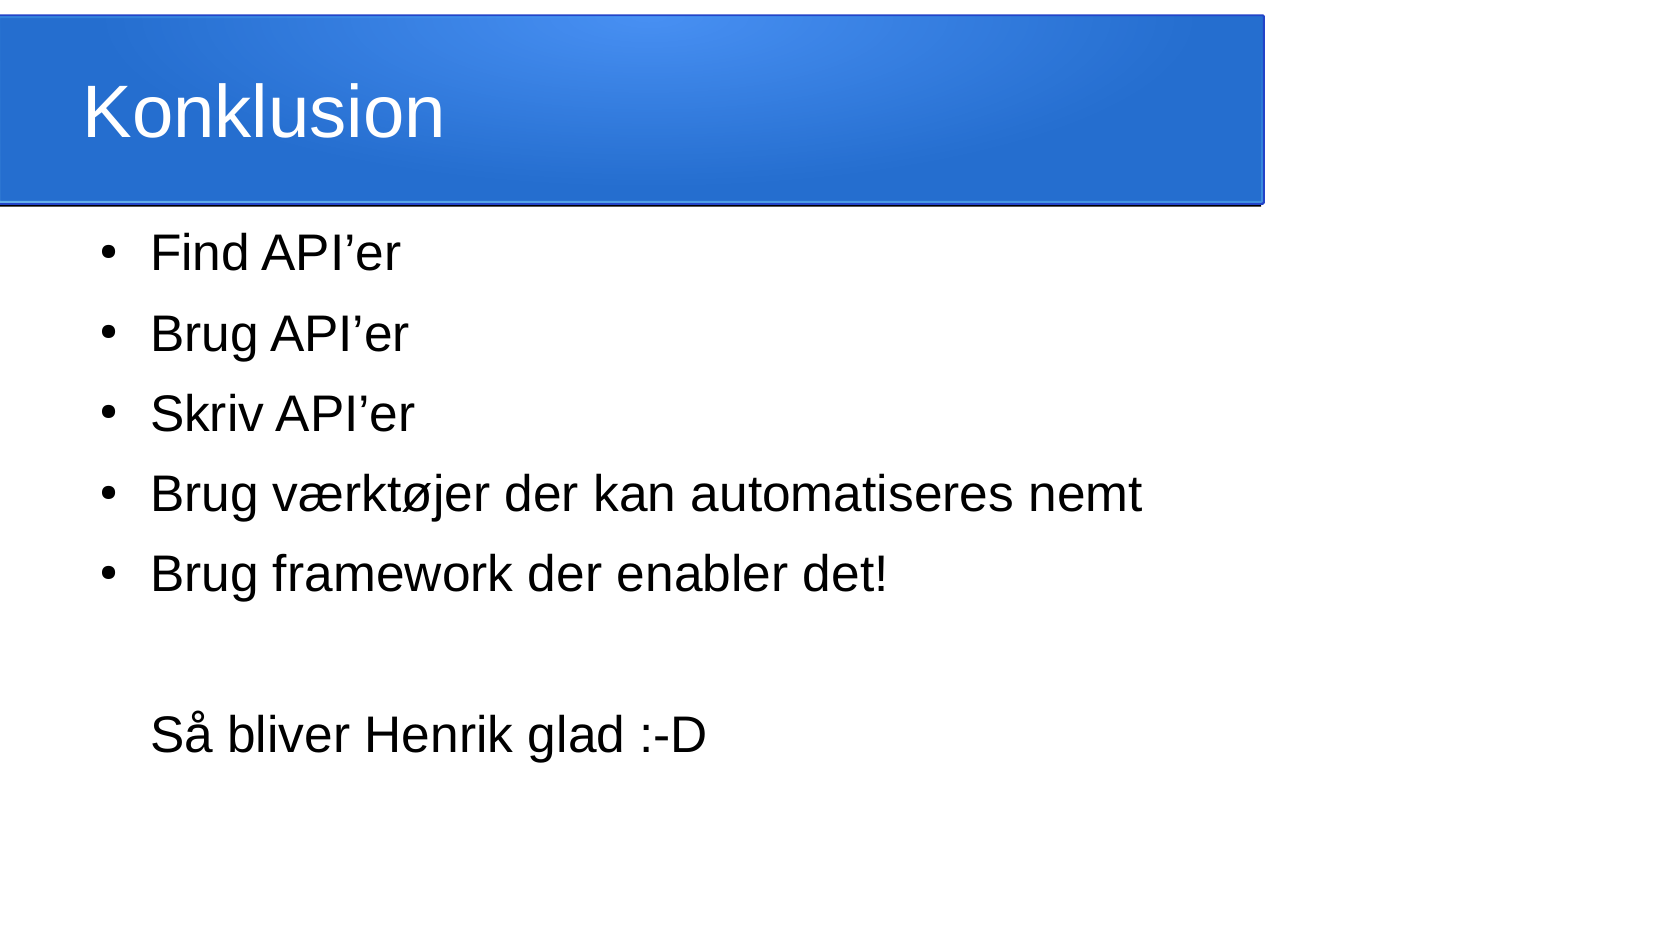

# Konklusion
Find API’er
Brug API’er
Skriv API’er
Brug værktøjer der kan automatiseres nemt
Brug framework der enabler det!
Så bliver Henrik glad :-D